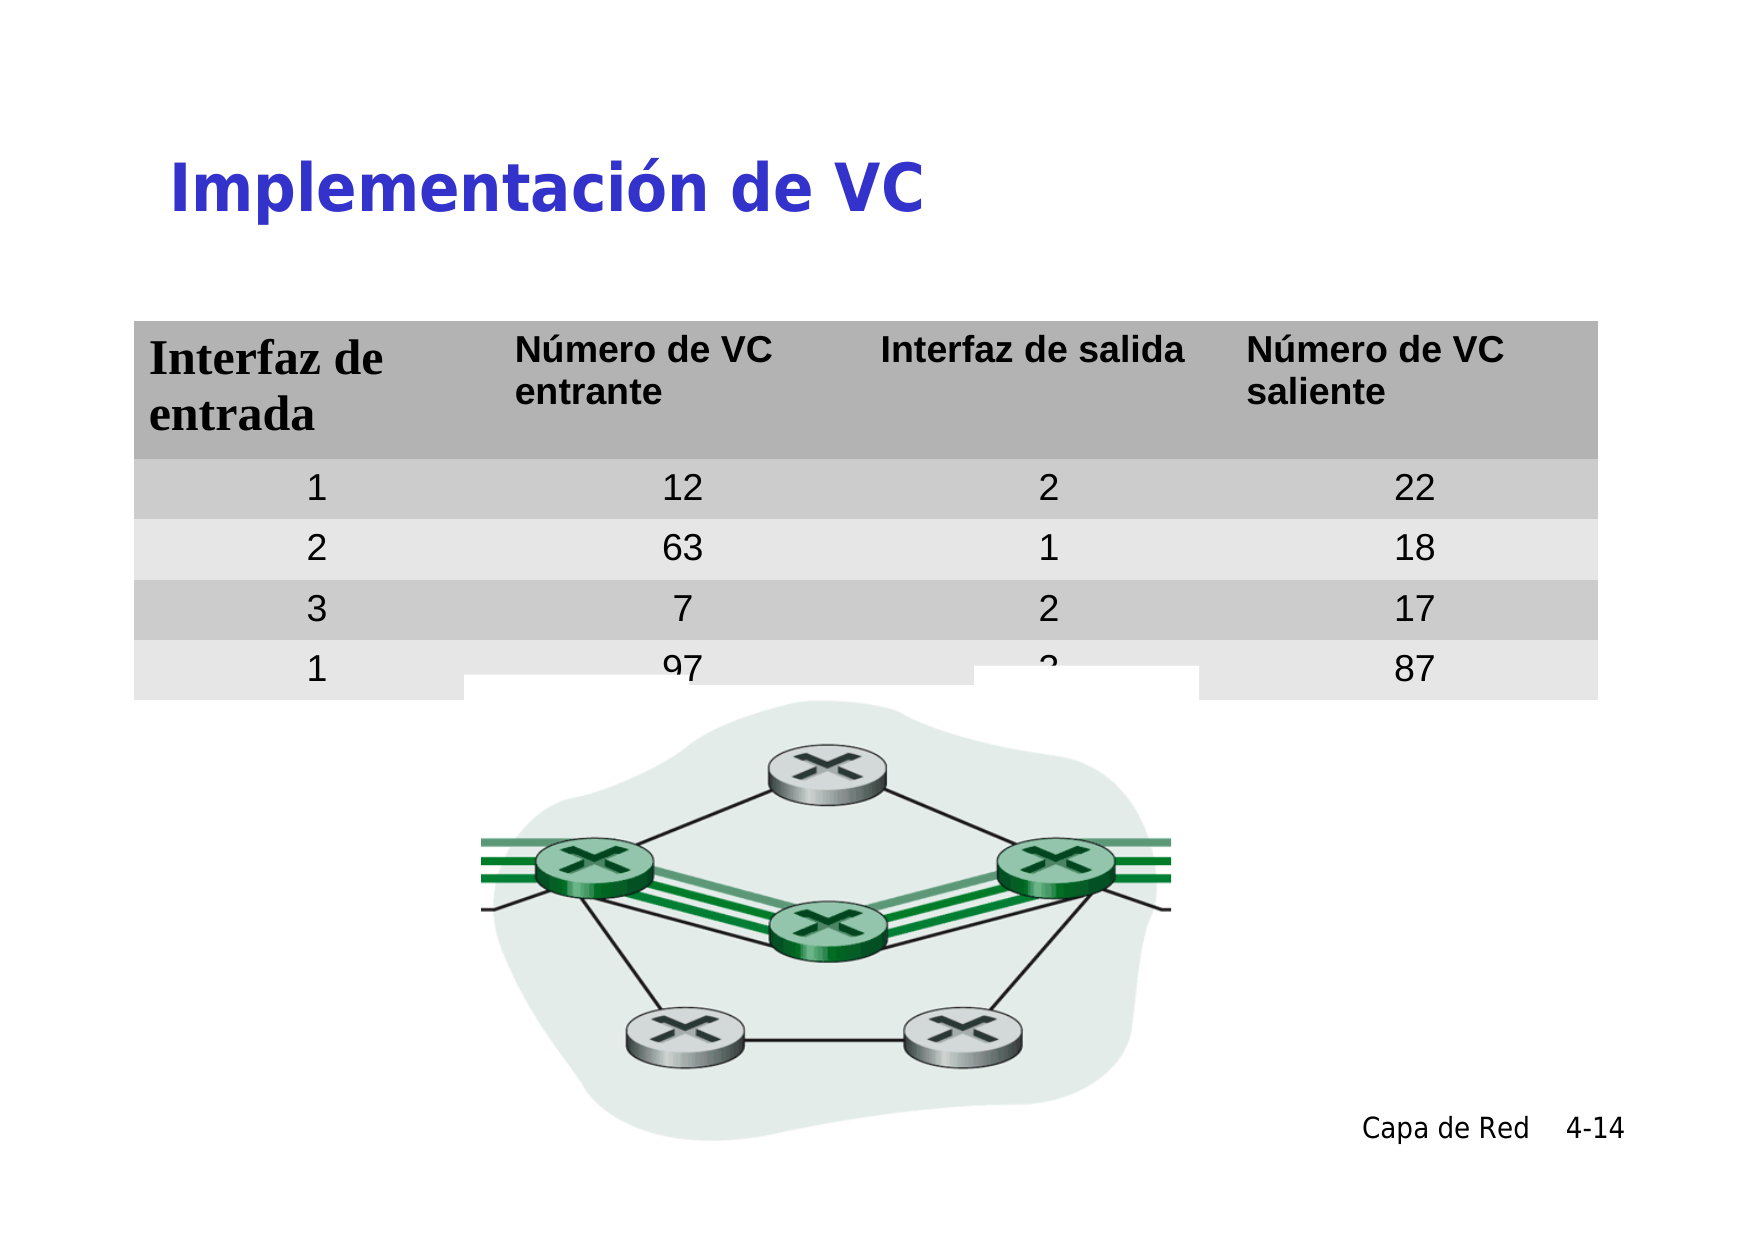

# Implementación de VC
| Interfaz de entrada | Número de VC entrante | Interfaz de salida | Número de VC saliente |
| --- | --- | --- | --- |
| 1 | 12 | 2 | 22 |
| 2 | 63 | 1 | 18 |
| 3 | 7 | 2 | 17 |
| 1 | 97 | 3 | 87 |